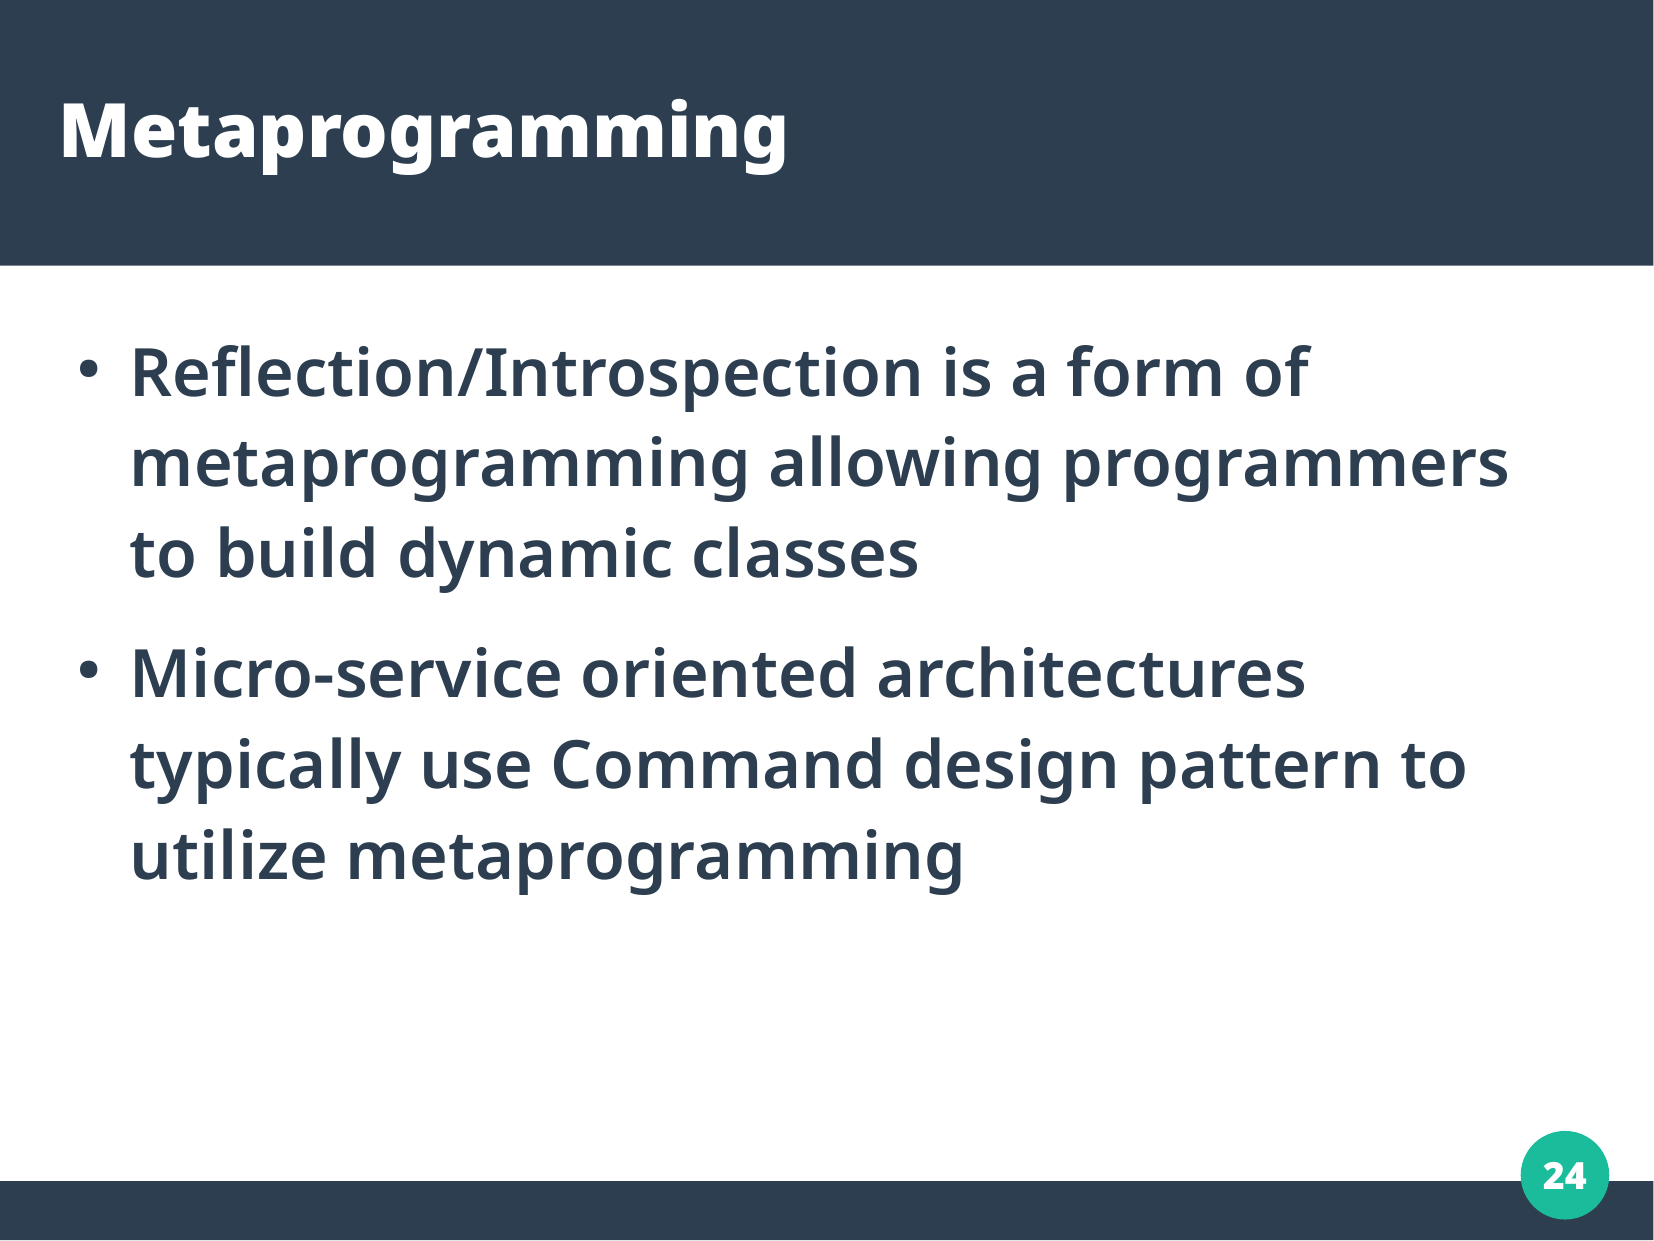

# Metaprogramming
Reflection/Introspection is a form of metaprogramming allowing programmers to build dynamic classes
Micro-service oriented architectures typically use Command design pattern to utilize metaprogramming
24